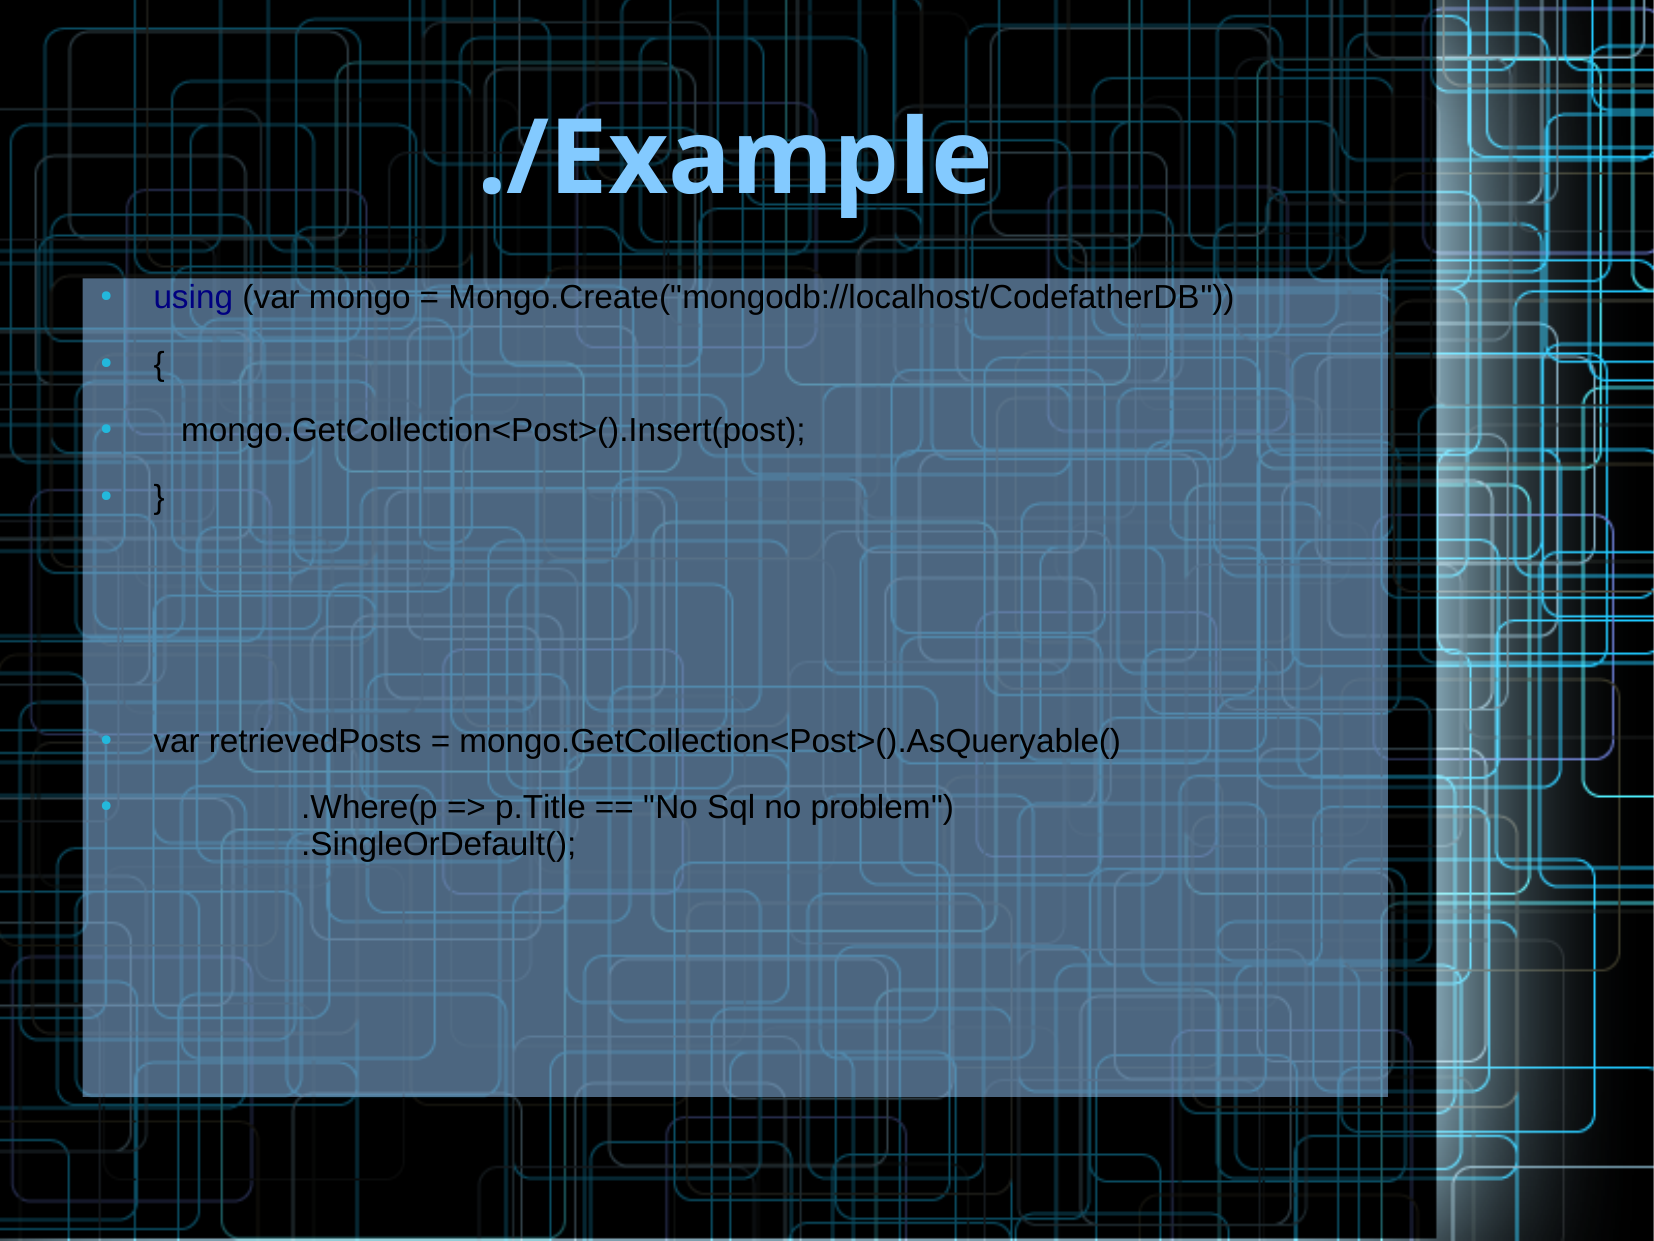

# ./Example
using (var mongo = Mongo.Create("mongodb://localhost/CodefatherDB"))
{
 mongo.GetCollection<Post>().Insert(post);
}
var retrievedPosts = mongo.GetCollection<Post>().AsQueryable()
 		.Where(p => p.Title == "No Sql no problem") 				.SingleOrDefault();